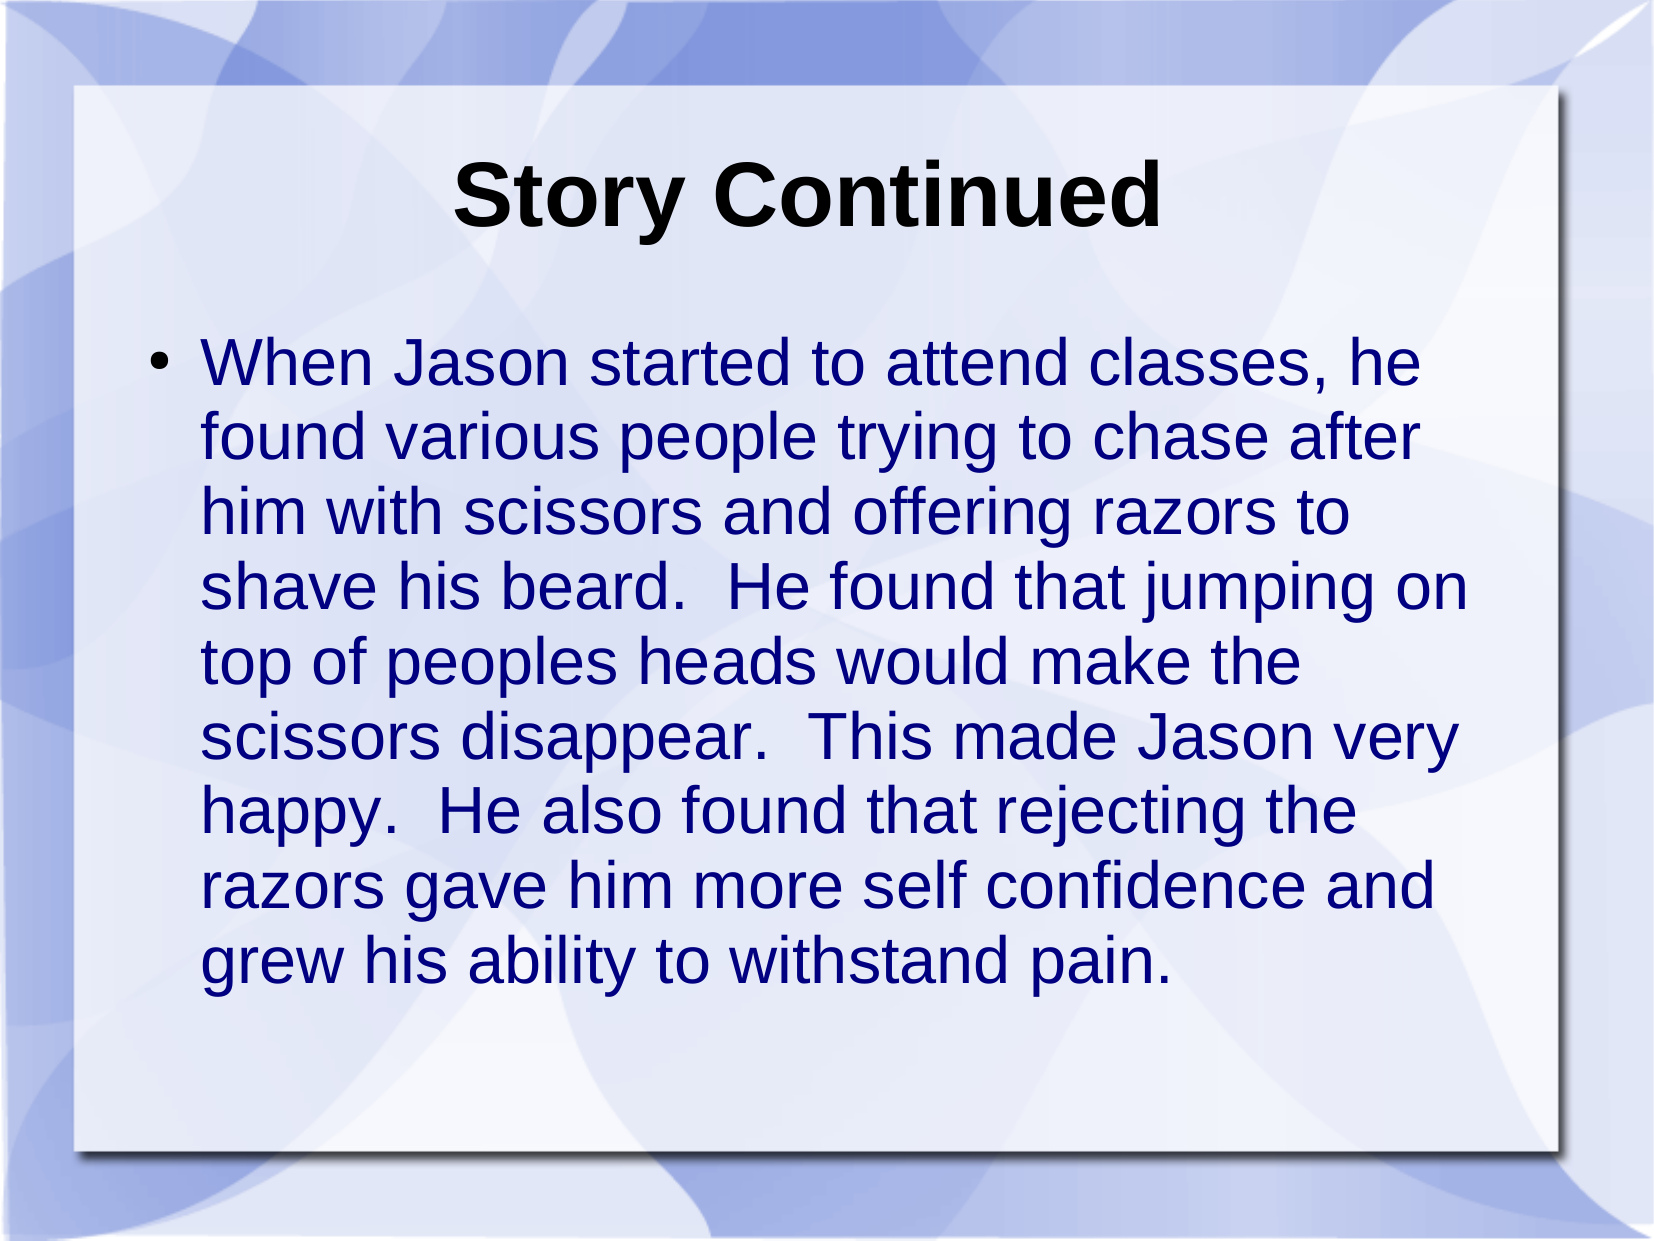

# Story Continued
When Jason started to attend classes, he found various people trying to chase after him with scissors and offering razors to shave his beard. He found that jumping on top of peoples heads would make the scissors disappear. This made Jason very happy. He also found that rejecting the razors gave him more self confidence and grew his ability to withstand pain.